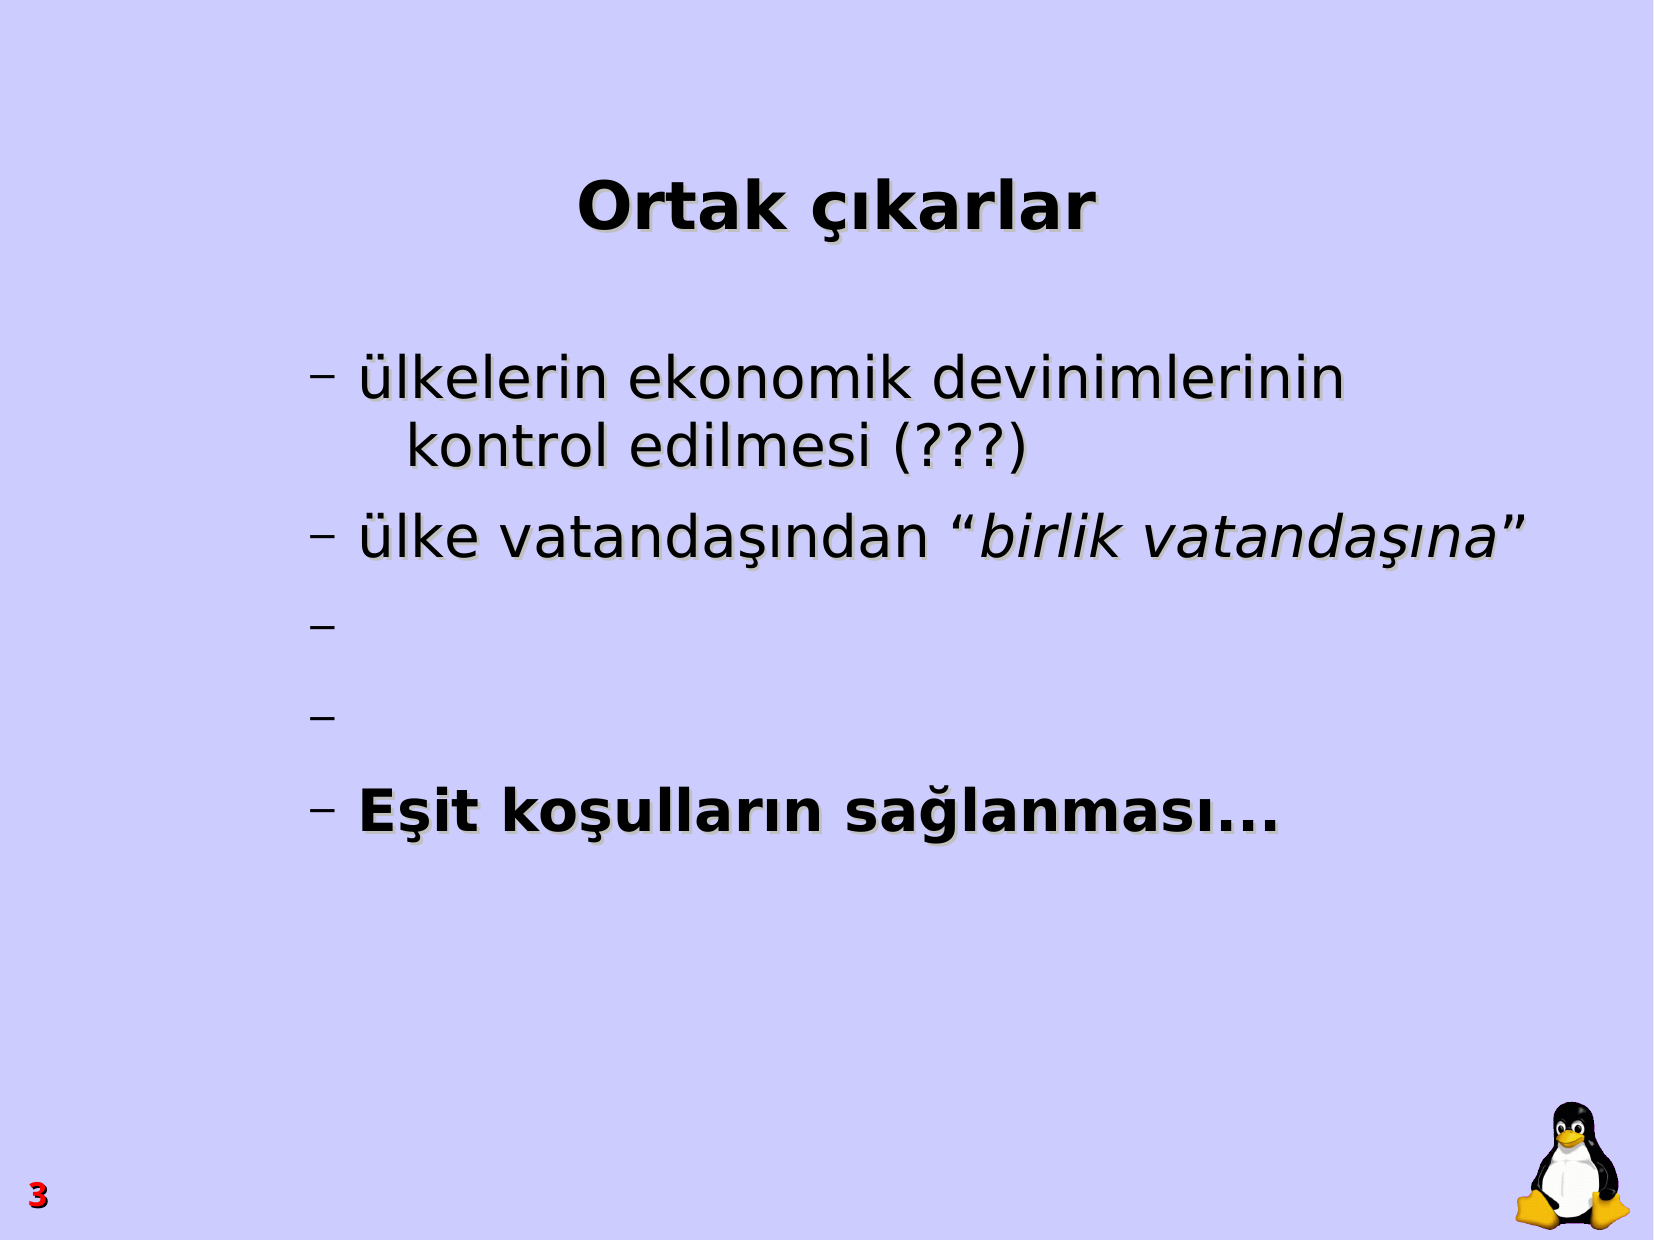

# Ortak çıkarlar
ülkelerin ekonomik devinimlerinin kontrol edilmesi (???)
ülke vatandaşından “birlik vatandaşına”
Eşit koşulların sağlanması...